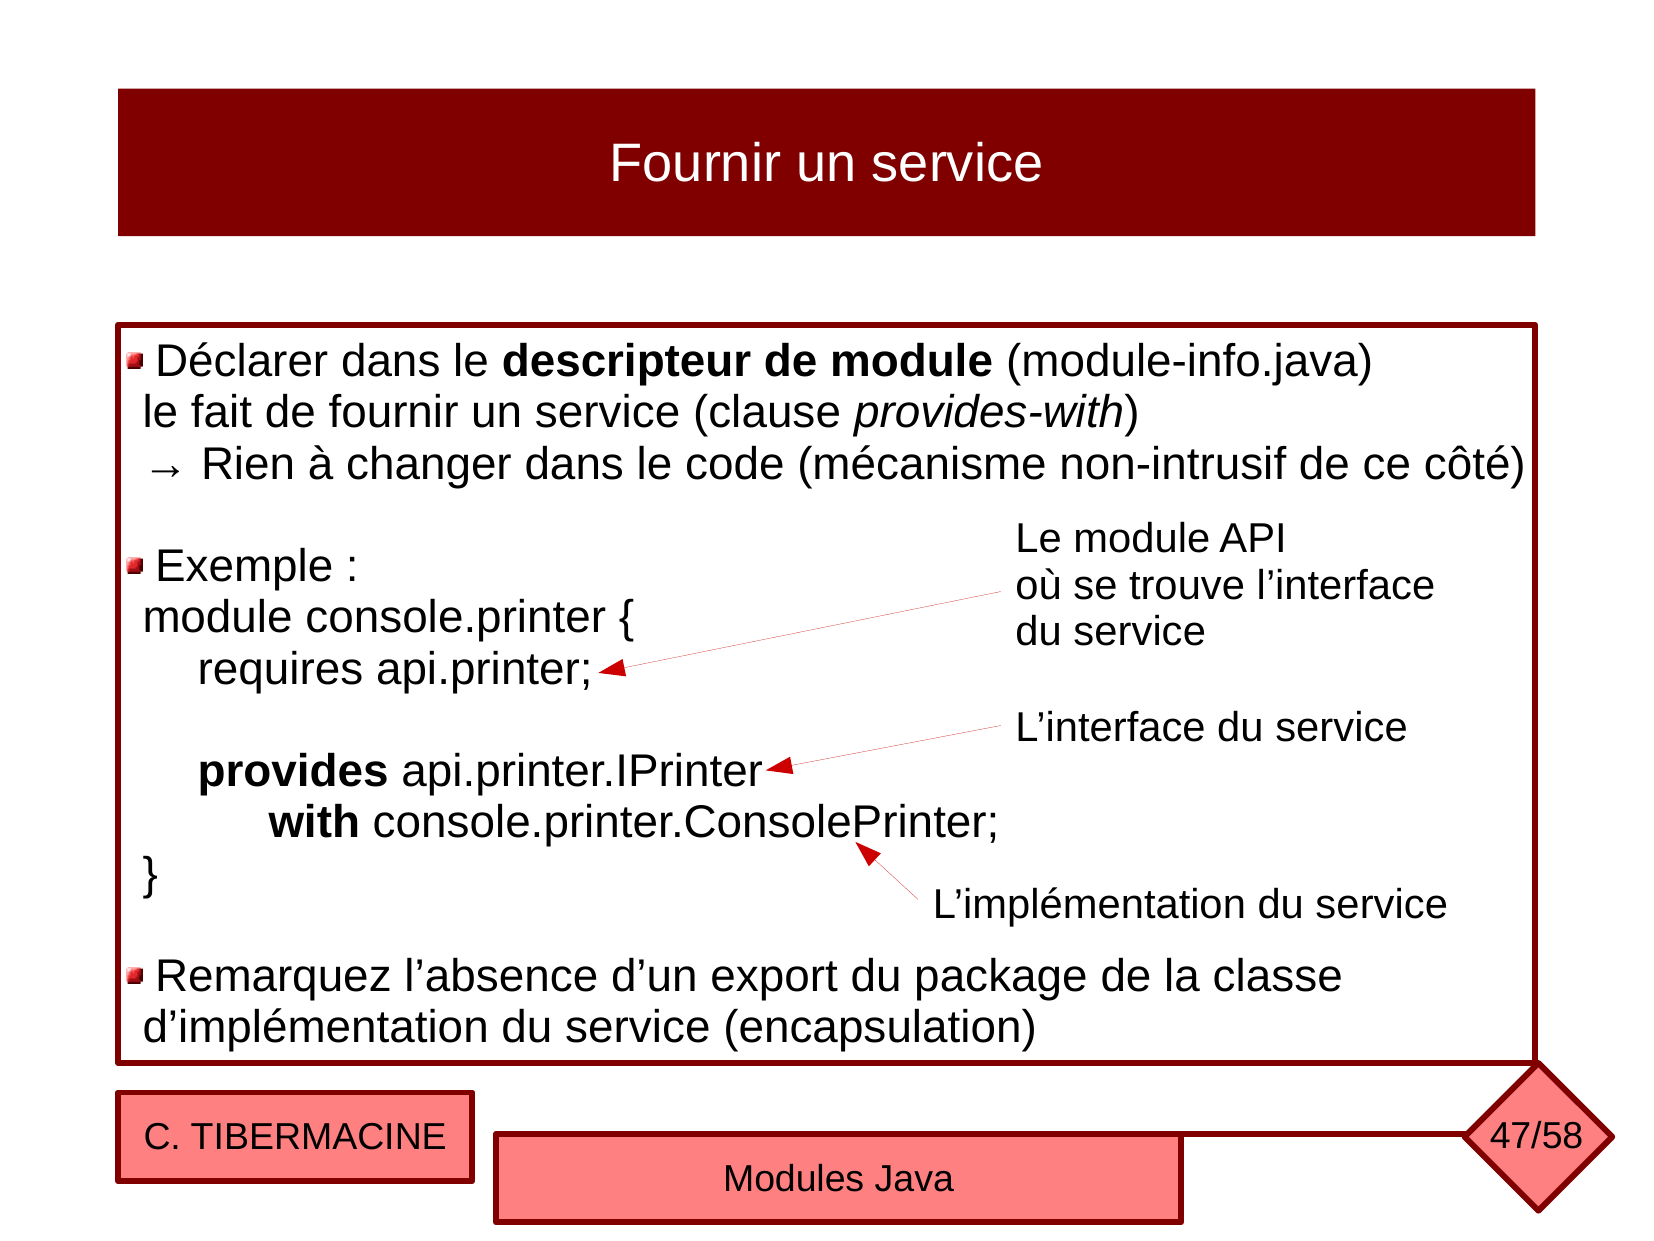

Fournir un service
 Déclarer dans le descripteur de module (module-info.java)
le fait de fournir un service (clause provides-with)
→ Rien à changer dans le code (mécanisme non-intrusif de ce côté)
 Exemple :
module console.printer {
requires api.printer;
provides api.printer.IPrinter
with console.printer.ConsolePrinter;
}
 Remarquez l’absence d’un export du package de la classe
d’implémentation du service (encapsulation)
Le module API
où se trouve l’interface
du service
L’interface du service
L’implémentation du service
C. TIBERMACINE
Modules Java